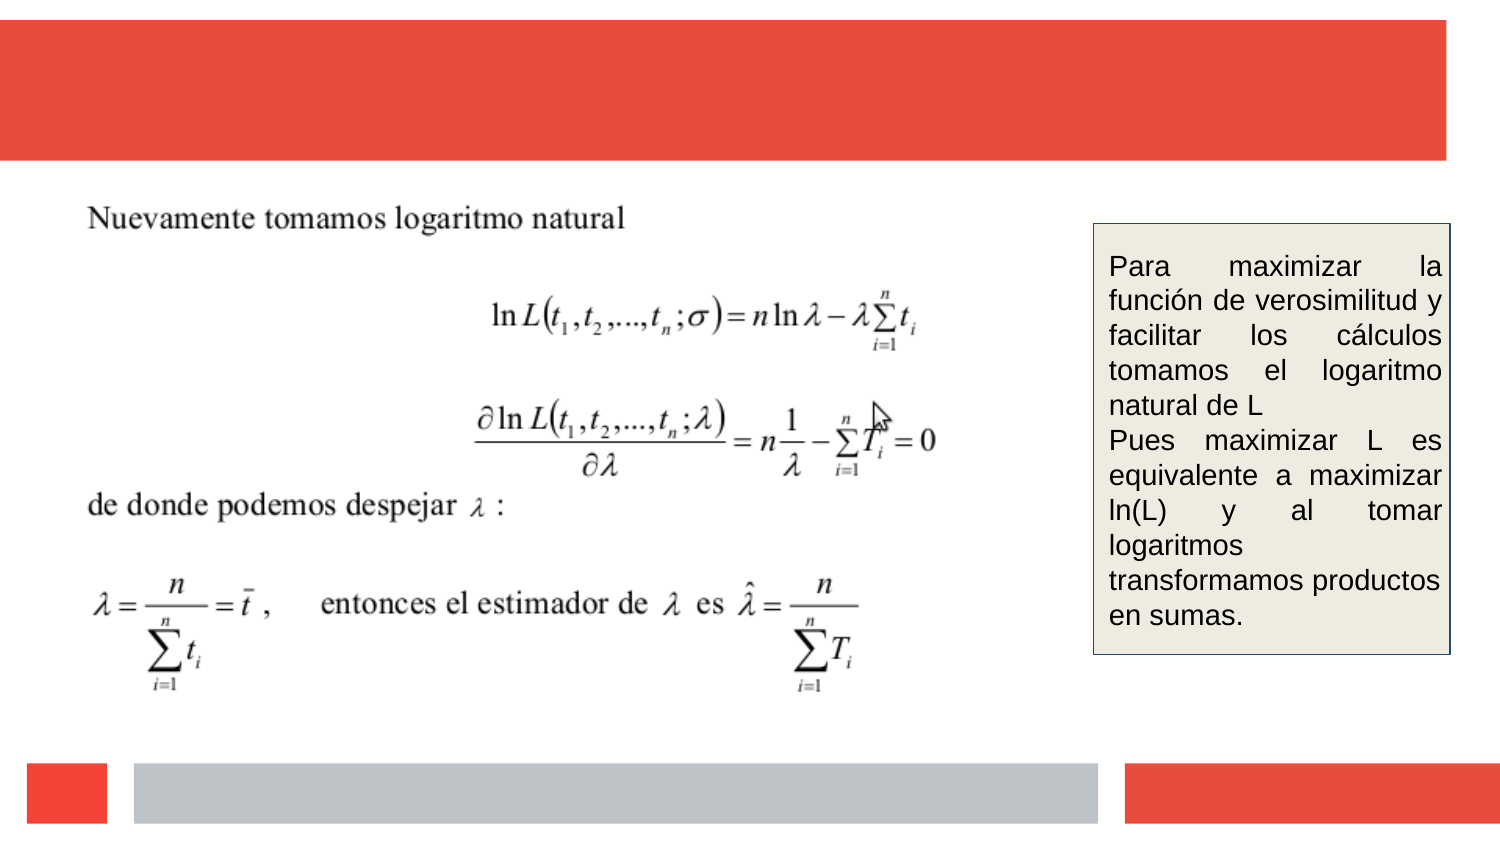

#
Para maximizar la función de verosimilitud y facilitar los cálculos tomamos el logaritmo natural de L
Pues maximizar L es equivalente a maximizar ln(L) y al tomar logaritmos transformamos productos
en sumas.